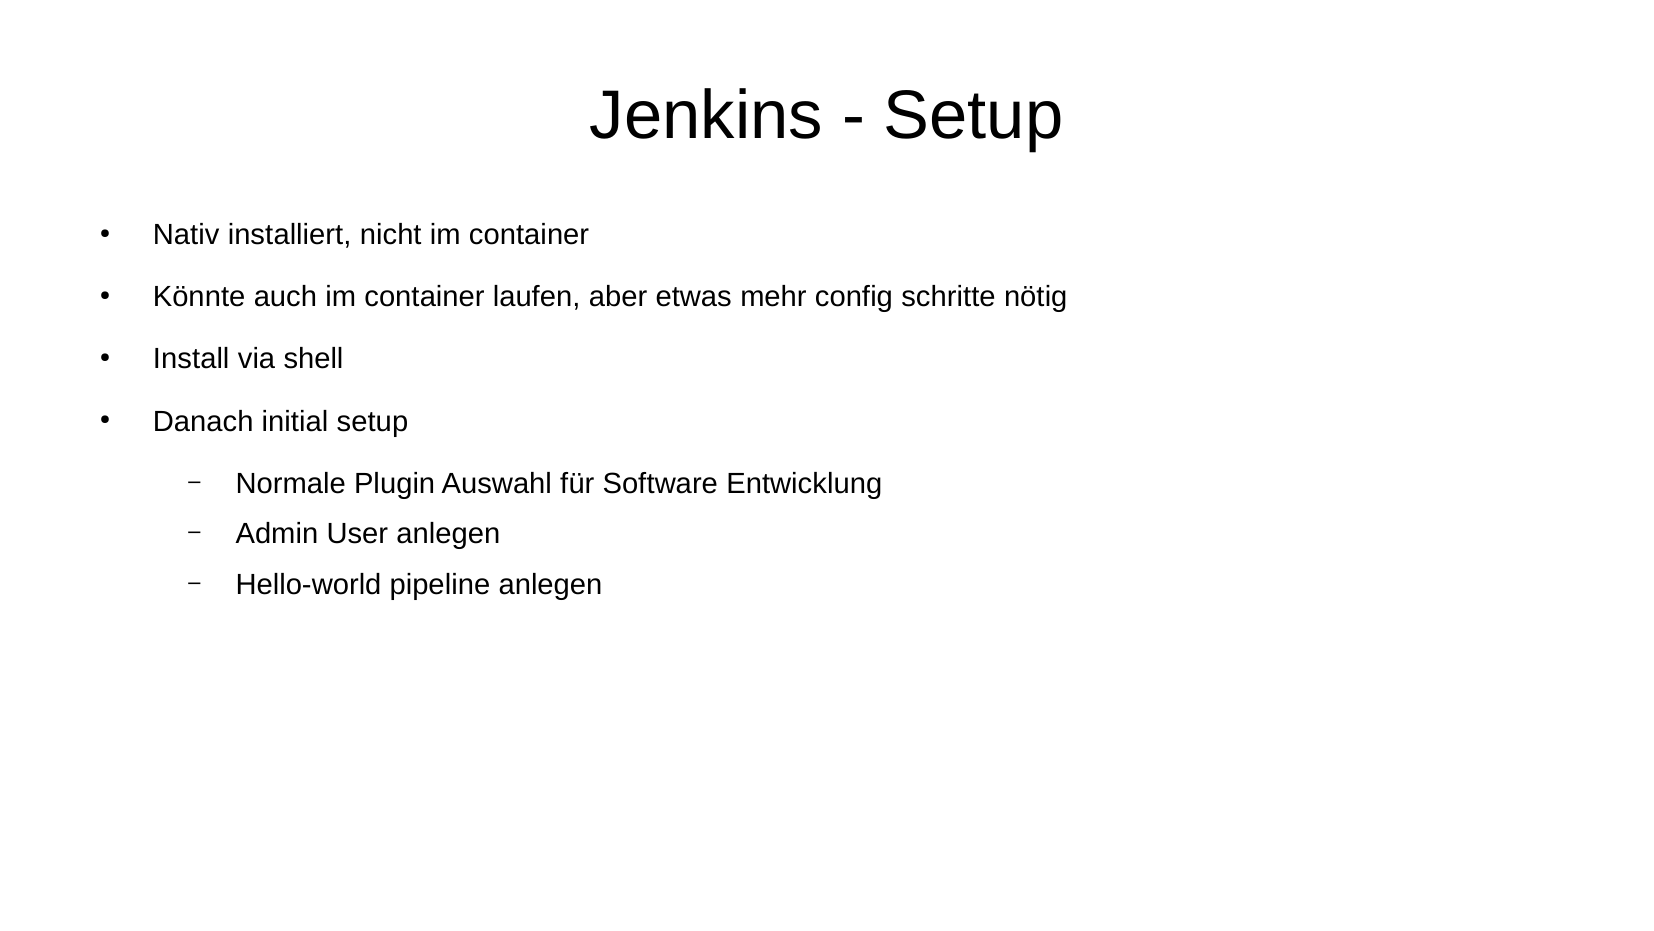

Jenkins - Setup
# Nativ installiert, nicht im container
Könnte auch im container laufen, aber etwas mehr config schritte nötig
Install via shell
Danach initial setup
Normale Plugin Auswahl für Software Entwicklung
Admin User anlegen
Hello-world pipeline anlegen